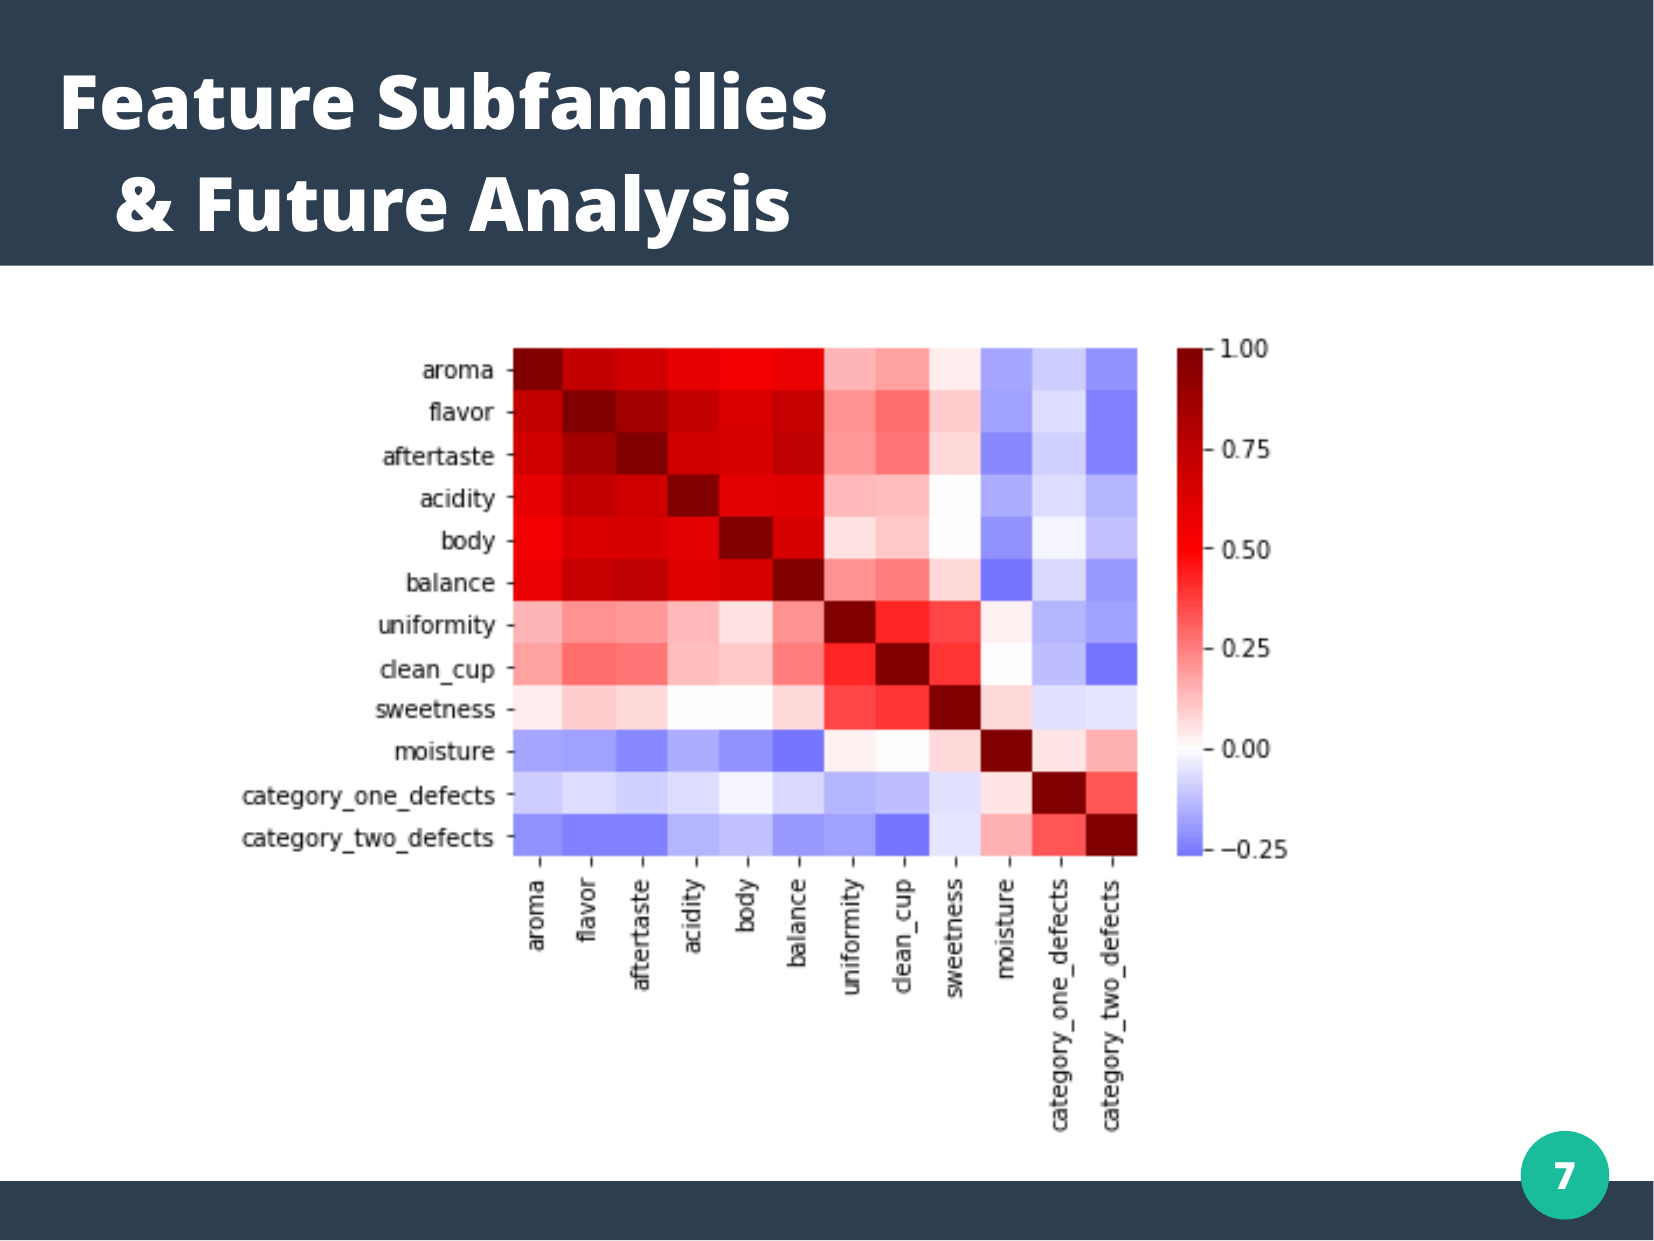

# Feature Subfamilies & Future Analysis
7